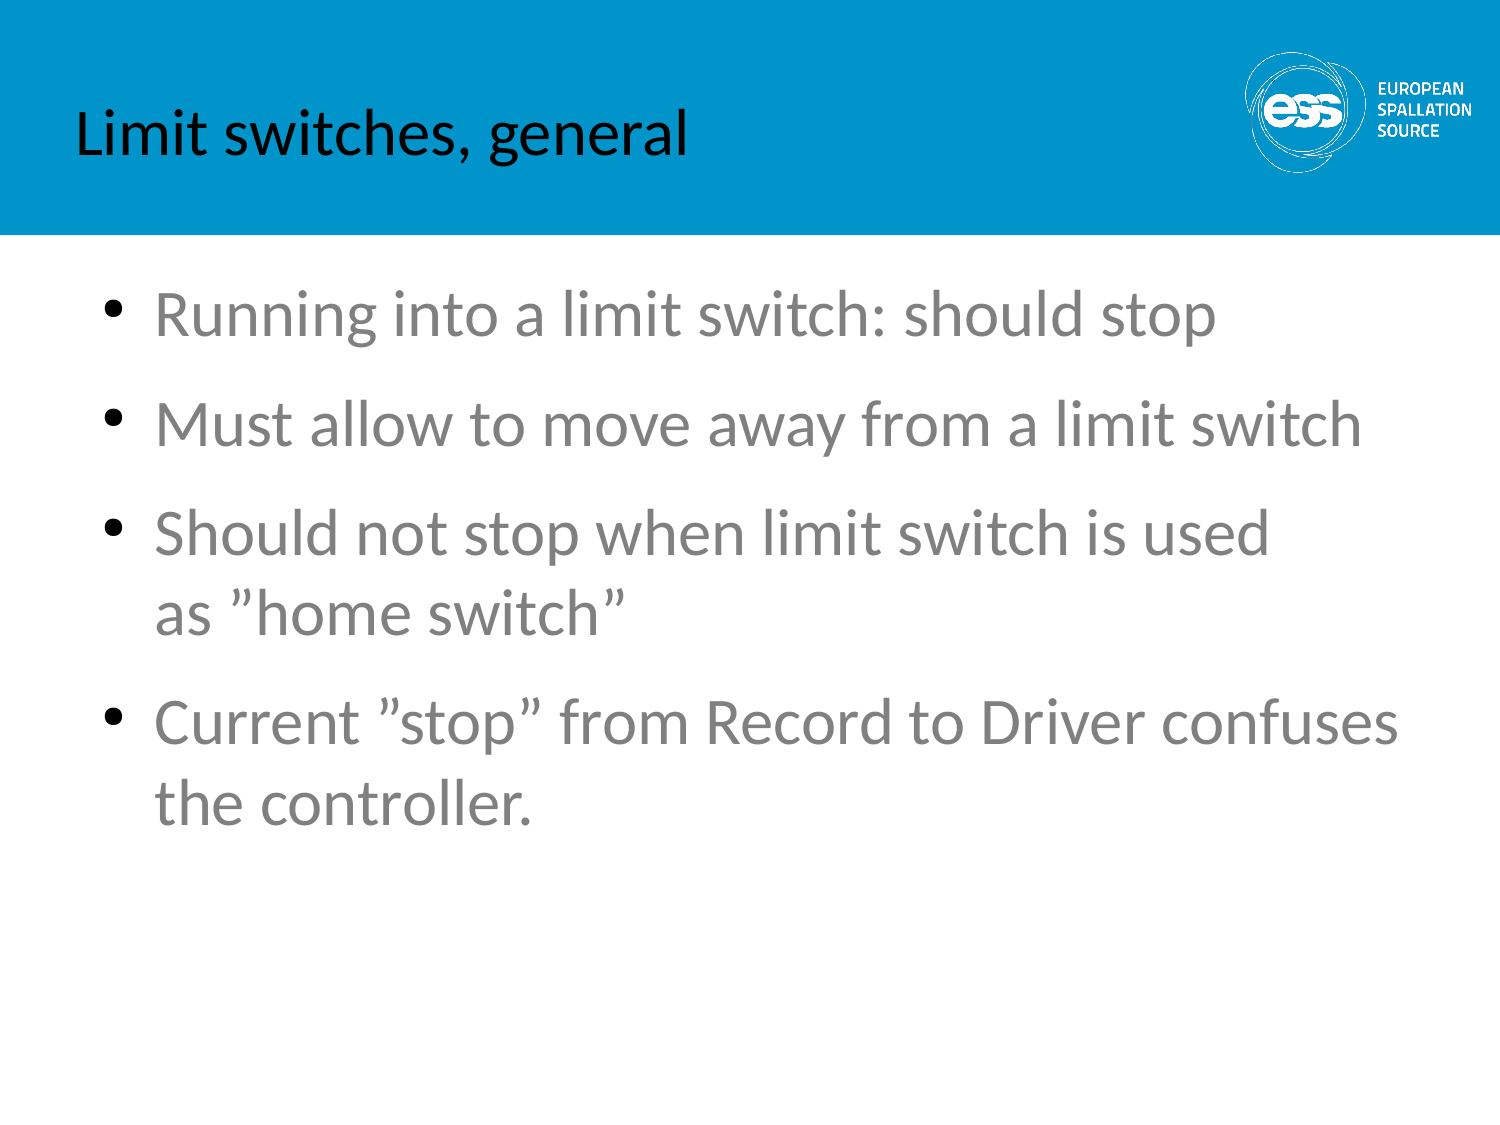

# Limit switches, general
Running into a limit switch: should stop
Must allow to move away from a limit switch
Should not stop when limit switch is used
as ”home switch”
Current ”stop” from Record to Driver confuses
the controller.